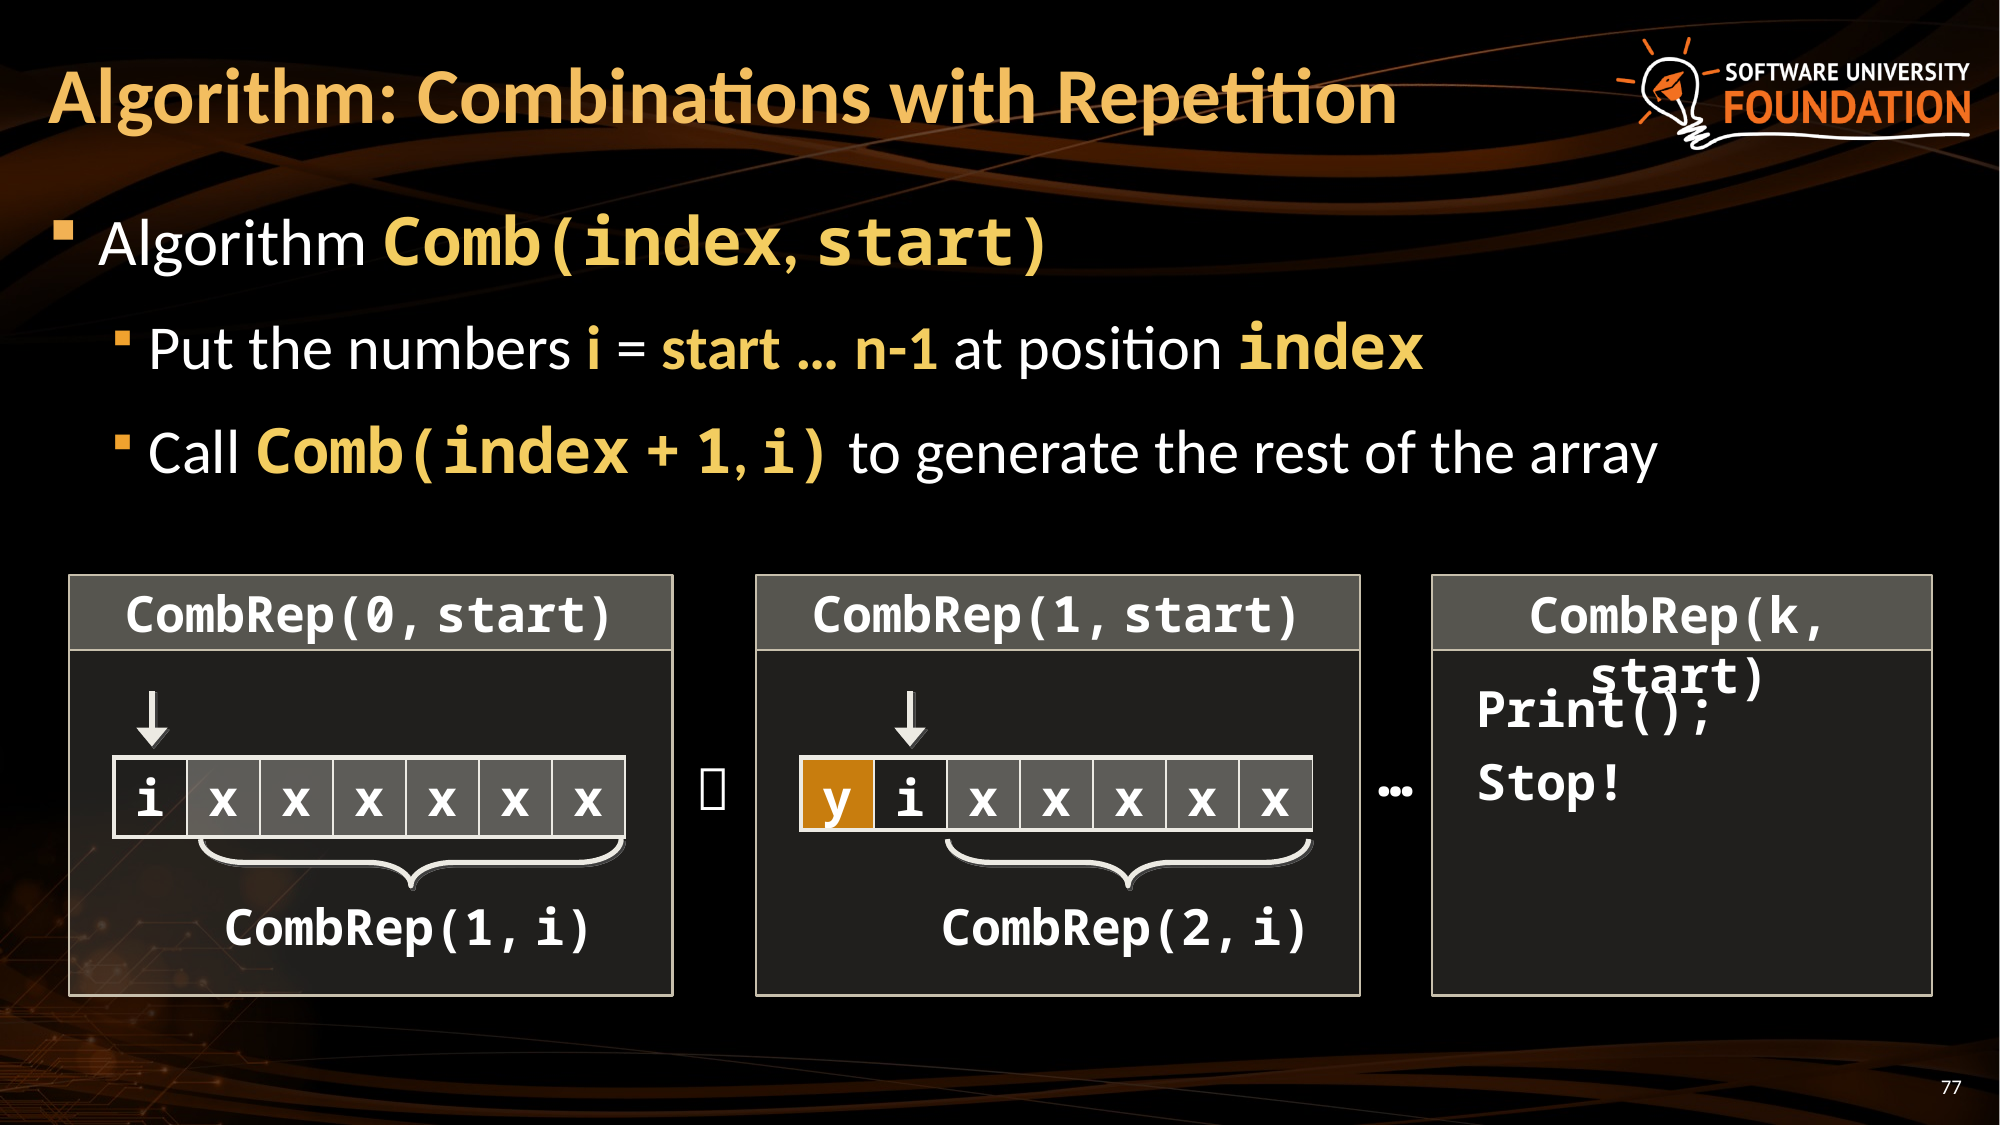

Algorithm: Combinations with Repetition
# Algorithm Comb(index, start)
Put the numbers i = start … n-1 at position index
Call Comb(index + 1, i) to generate the rest of the array
CombRep(0, start)
CombRep(1, start)
CombRep(k, start)
Print();
Stop!
…

| i | x | x | x | x | x | x |
| --- | --- | --- | --- | --- | --- | --- |
| y | i | x | x | x | x | x |
| --- | --- | --- | --- | --- | --- | --- |
CombRep(1, i)
CombRep(2, i)